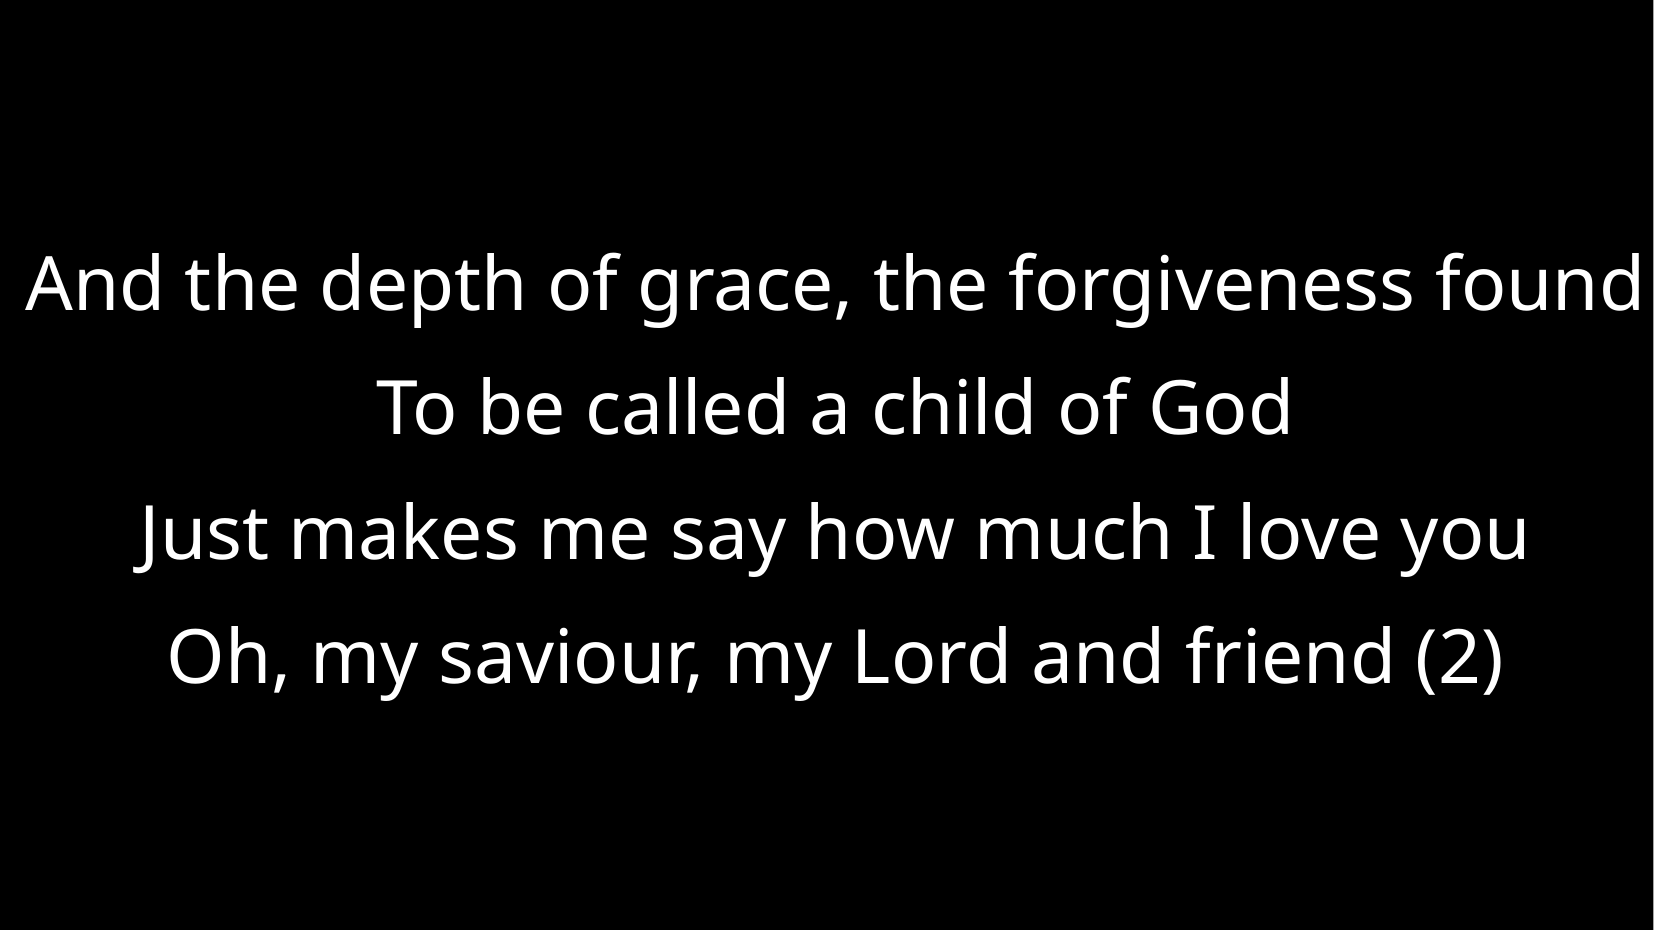

#
And the depth of grace, the forgiveness found
To be called a child of God
Just makes me say how much I love you
Oh, my saviour, my Lord and friend (2)